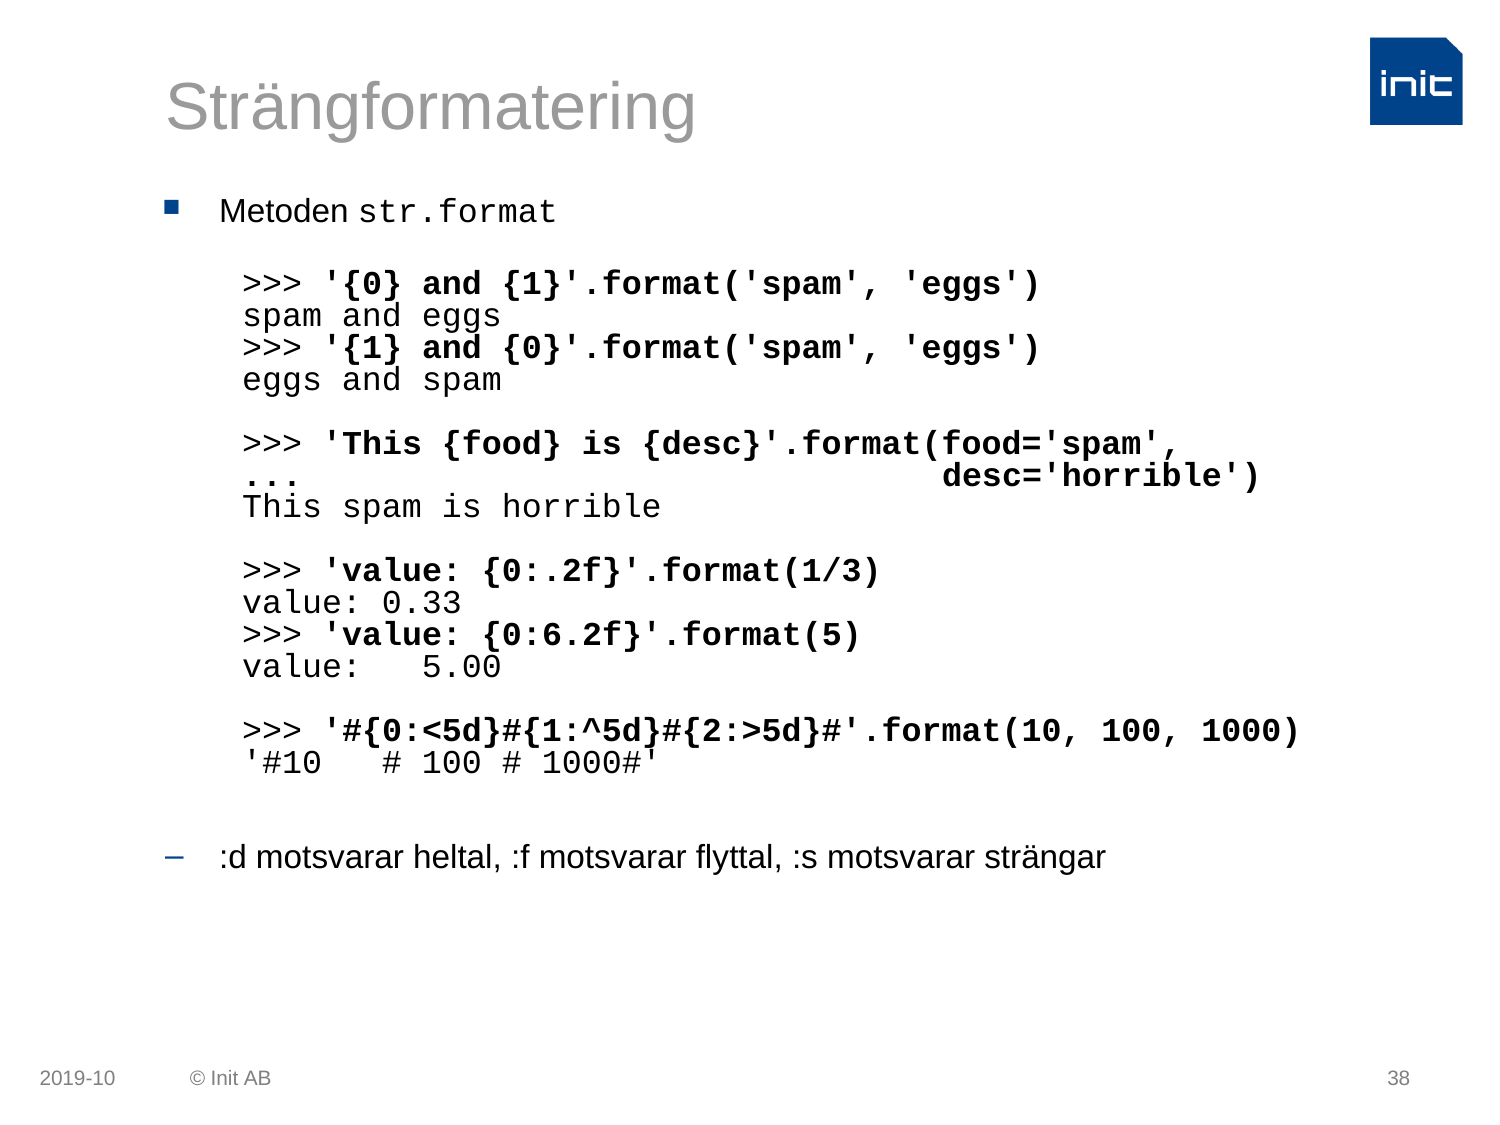

Strängformatering
Metoden str.format
>>> '{0} and {1}'.format('spam', 'eggs')
spam and eggs
>>> '{1} and {0}'.format('spam', 'eggs')
eggs and spam
>>> 'This {food} is {desc}'.format(food='spam',
... desc='horrible')
This spam is horrible
>>> 'value: {0:.2f}'.format(1/3)
value: 0.33
>>> 'value: {0:6.2f}'.format(5)
value: 5.00
>>> '#{0:<5d}#{1:^5d}#{2:>5d}#'.format(10, 100, 1000)
'#10 # 100 # 1000#'
:d motsvarar heltal, :f motsvarar flyttal, :s motsvarar strängar
2019-10
© Init AB